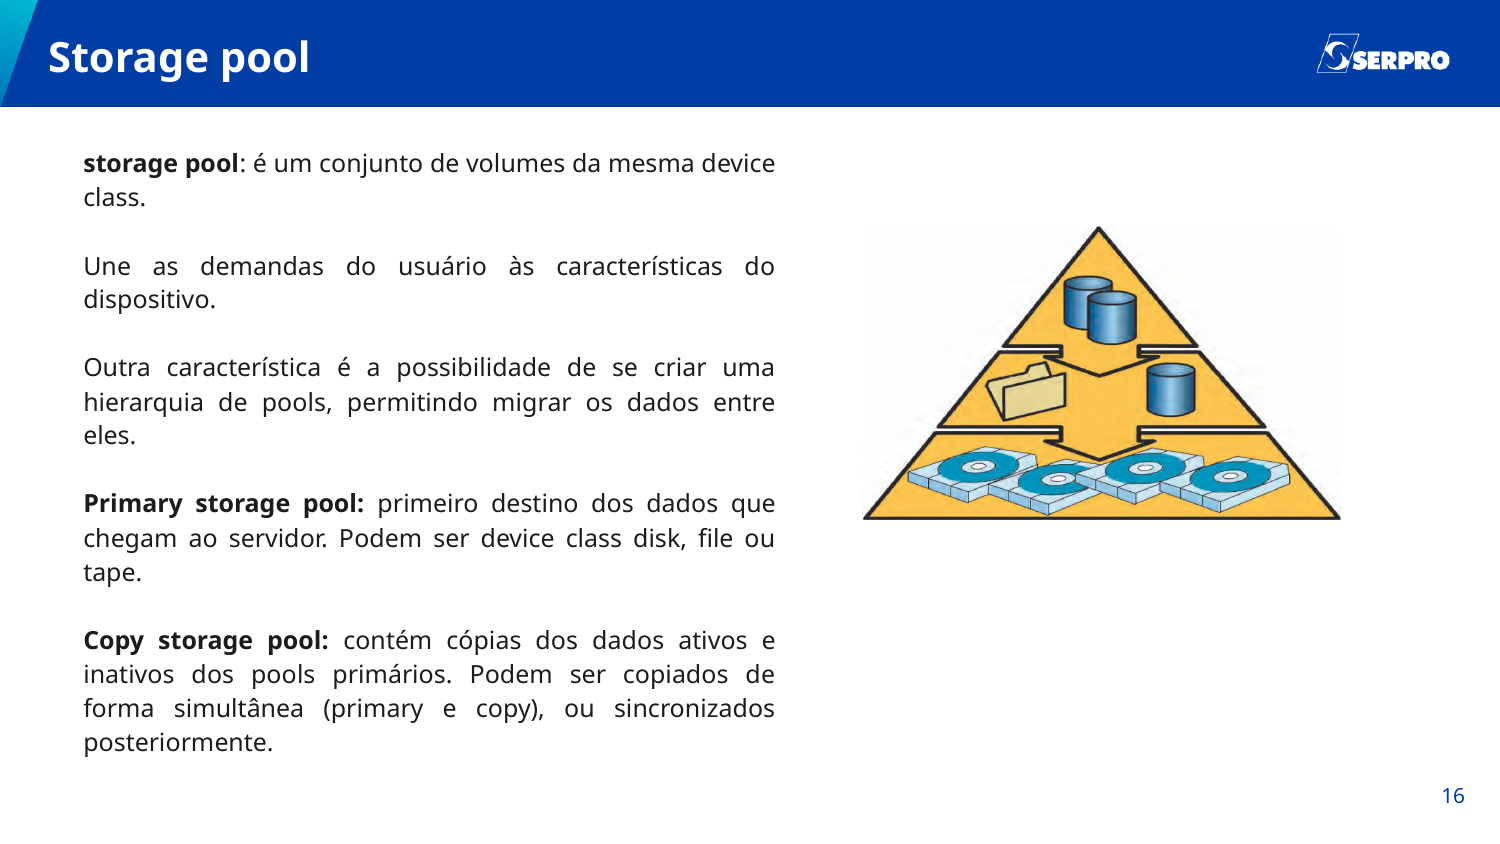

# Storage pool
storage pool: é um conjunto de volumes da mesma device class.
Une as demandas do usuário às características do dispositivo.
Outra característica é a possibilidade de se criar uma hierarquia de pools, permitindo migrar os dados entre eles.
Primary storage pool: primeiro destino dos dados que chegam ao servidor. Podem ser device class disk, file ou tape.
Copy storage pool: contém cópias dos dados ativos e inativos dos pools primários. Podem ser copiados de forma simultânea (primary e copy), ou sincronizados posteriormente.